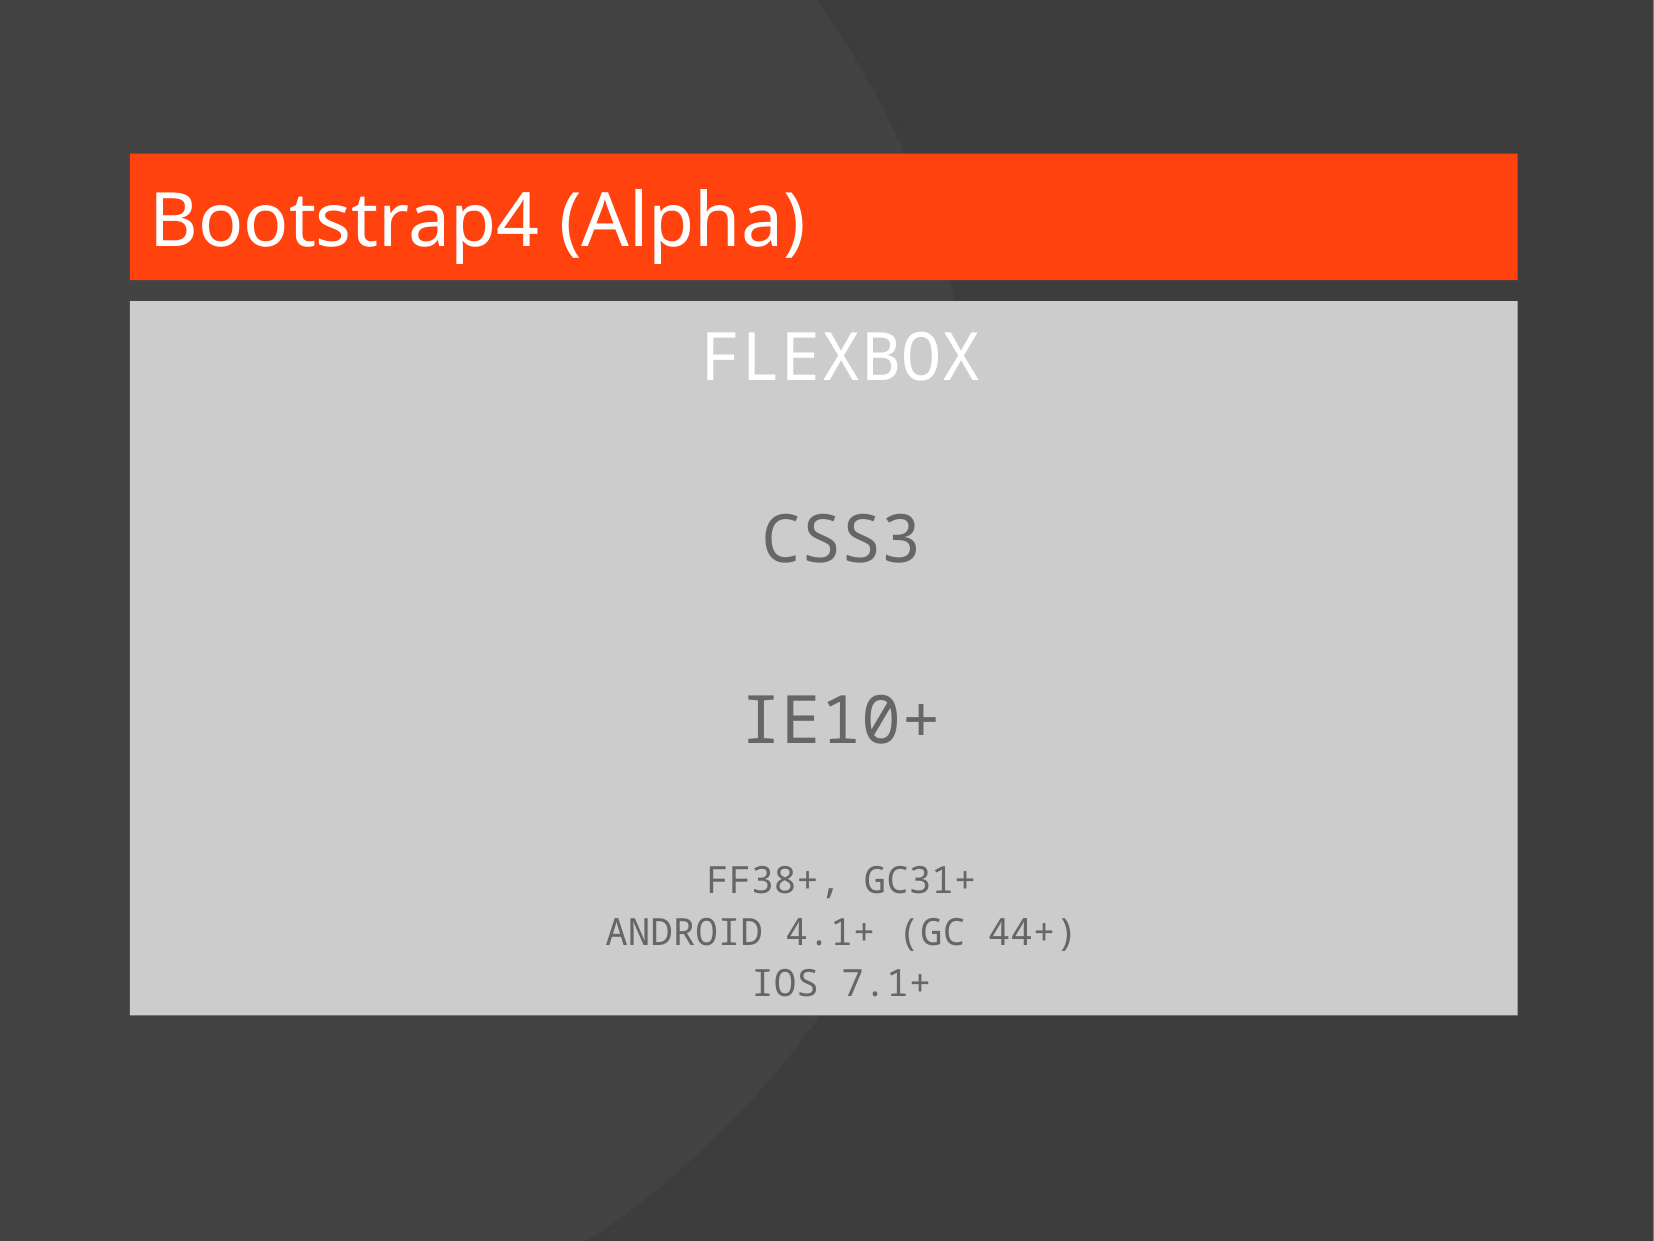

# Bootstrap4 (Alpha)
FLEXBOX
CSS3
IE10+
FF38+, GC31+
ANDROID 4.1+ (GC 44+)
IOS 7.1+